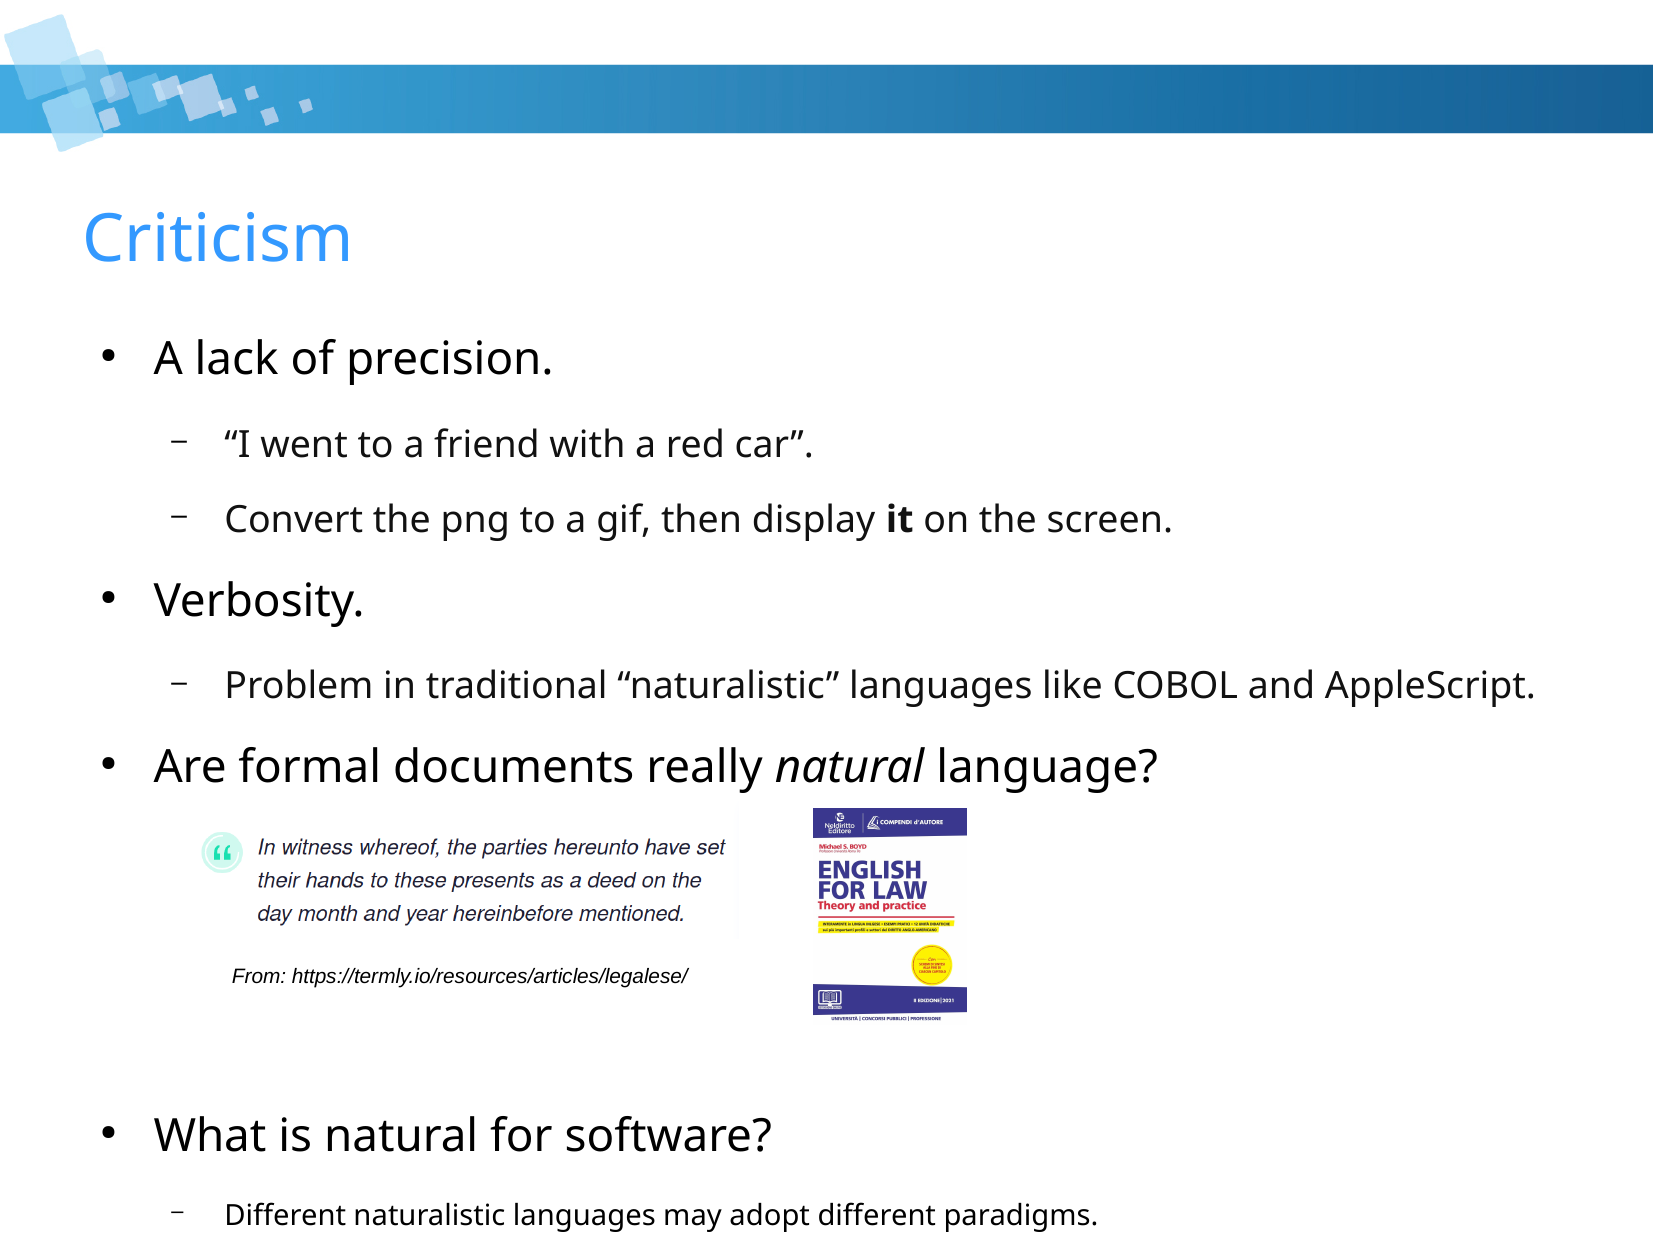

# Criticism
A lack of precision.
“I went to a friend with a red car”.
Convert the png to a gif, then display it on the screen.
Verbosity.
Problem in traditional “naturalistic” languages like COBOL and AppleScript.
Are formal documents really natural language?
What is natural for software?
Different naturalistic languages may adopt different paradigms.
From: https://termly.io/resources/articles/legalese/